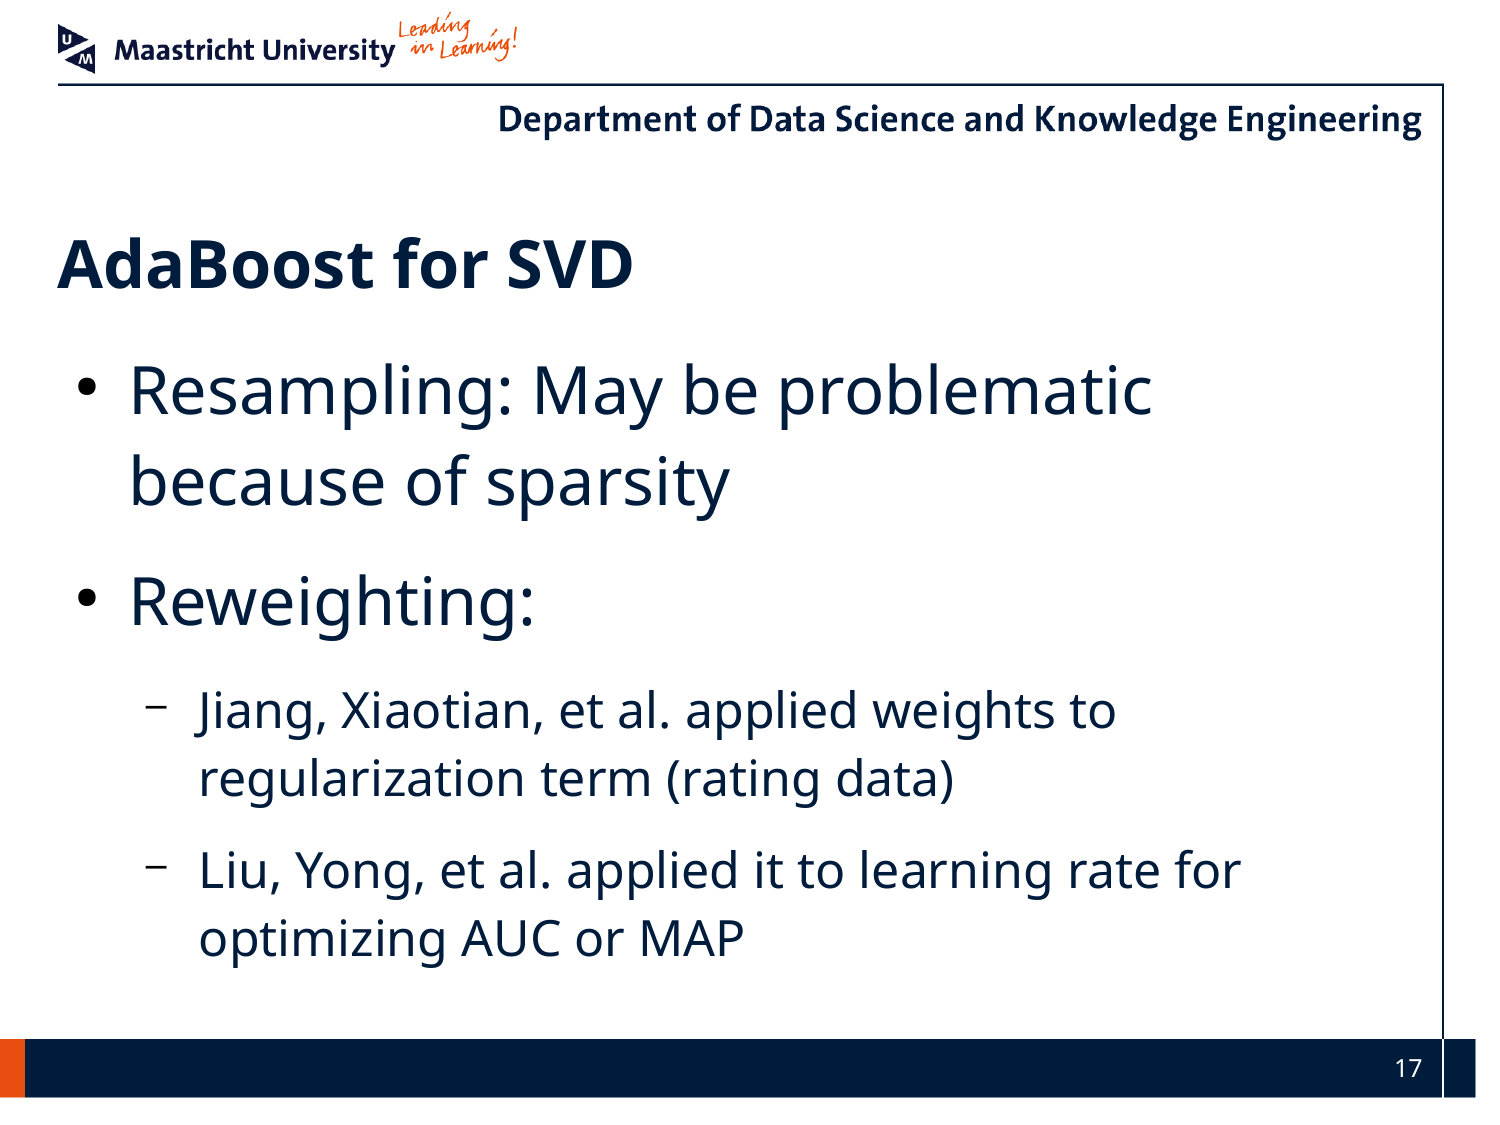

# AdaBoost for SVD
Resampling: May be problematic because of sparsity
Reweighting:
Jiang, Xiaotian, et al. applied weights to regularization term (rating data)
Liu, Yong, et al. applied it to learning rate for optimizing AUC or MAP